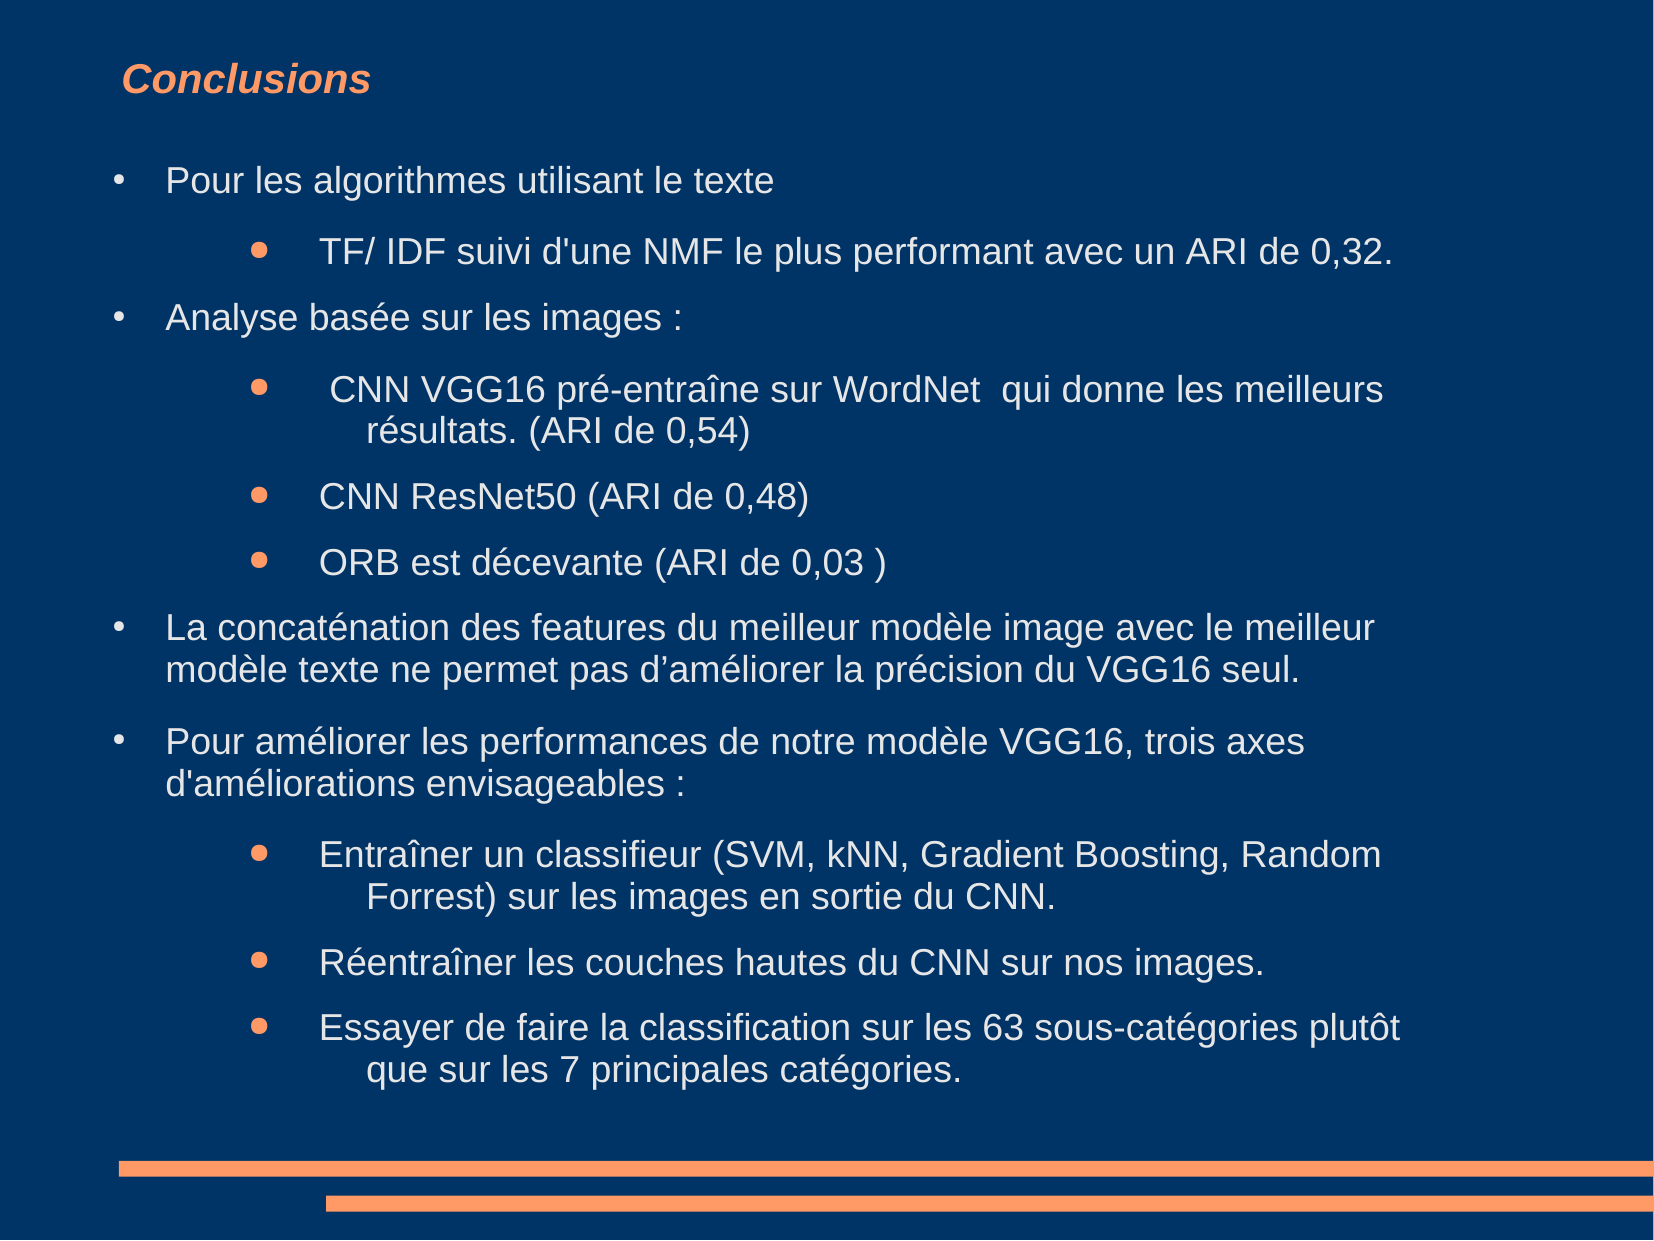

# Conclusions
Pour les algorithmes utilisant le texte
TF/ IDF suivi d'une NMF le plus performant avec un ARI de 0,32.
Analyse basée sur les images :
 CNN VGG16 pré-entraîne sur WordNet qui donne les meilleurs résultats. (ARI de 0,54)
CNN ResNet50 (ARI de 0,48)
ORB est décevante (ARI de 0,03 )
La concaténation des features du meilleur modèle image avec le meilleur modèle texte ne permet pas d’améliorer la précision du VGG16 seul.
Pour améliorer les performances de notre modèle VGG16, trois axes d'améliorations envisageables :
Entraîner un classifieur (SVM, kNN, Gradient Boosting, Random Forrest) sur les images en sortie du CNN.
Réentraîner les couches hautes du CNN sur nos images.
Essayer de faire la classification sur les 63 sous-catégories plutôt que sur les 7 principales catégories.